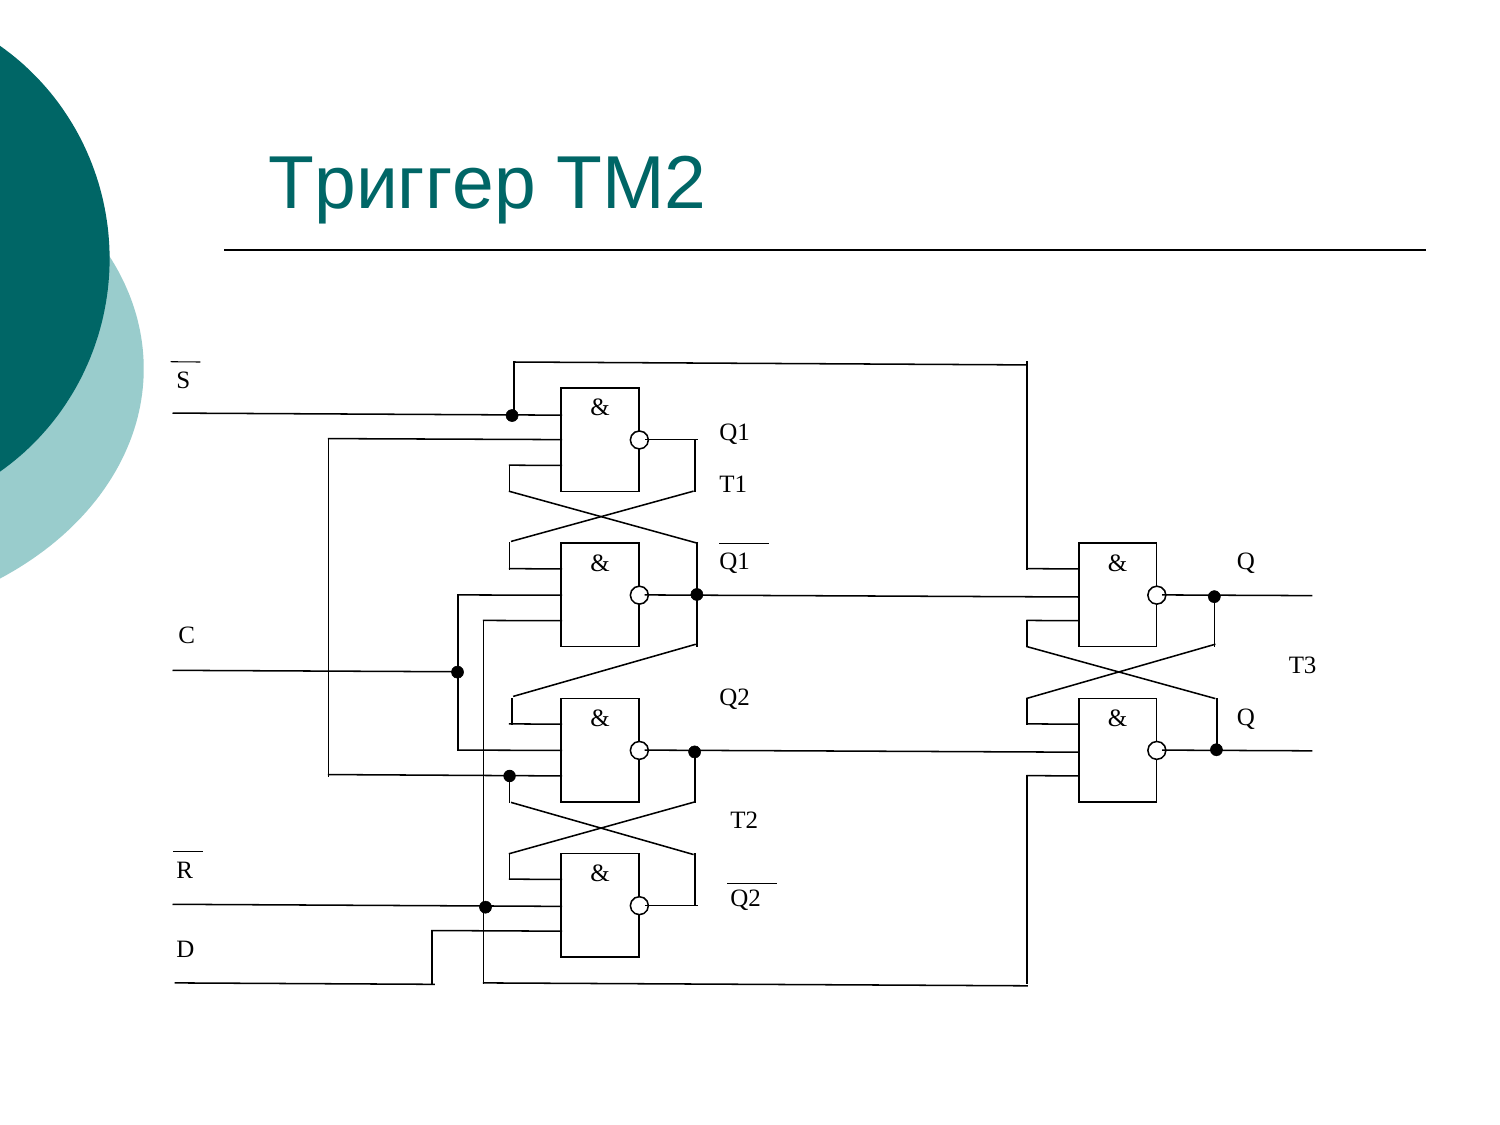

# Триггер ТМ2
S
&
Q1
T1
&
Q1
&
Q
С
T3
Q2
&
&
Q
T2
R
&
Q2
D